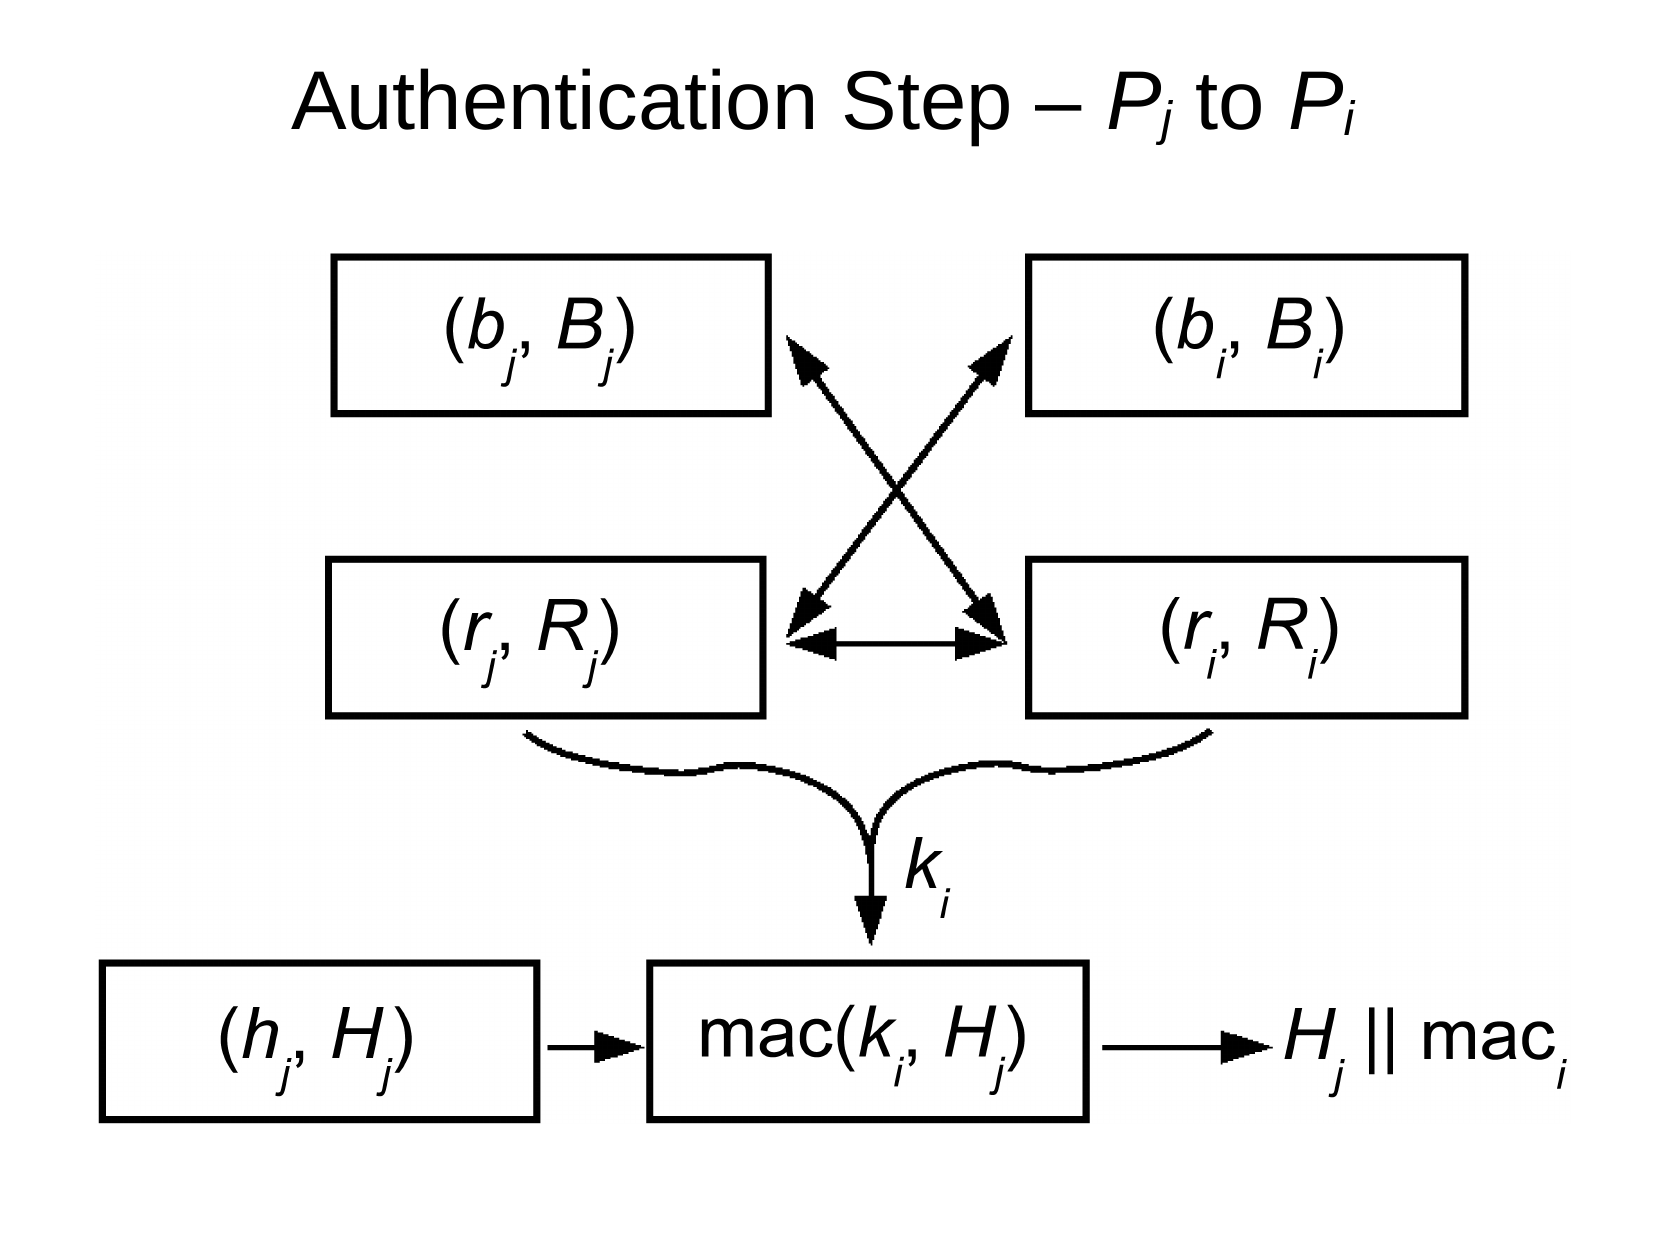

# Authentication Step – Pj to Pi